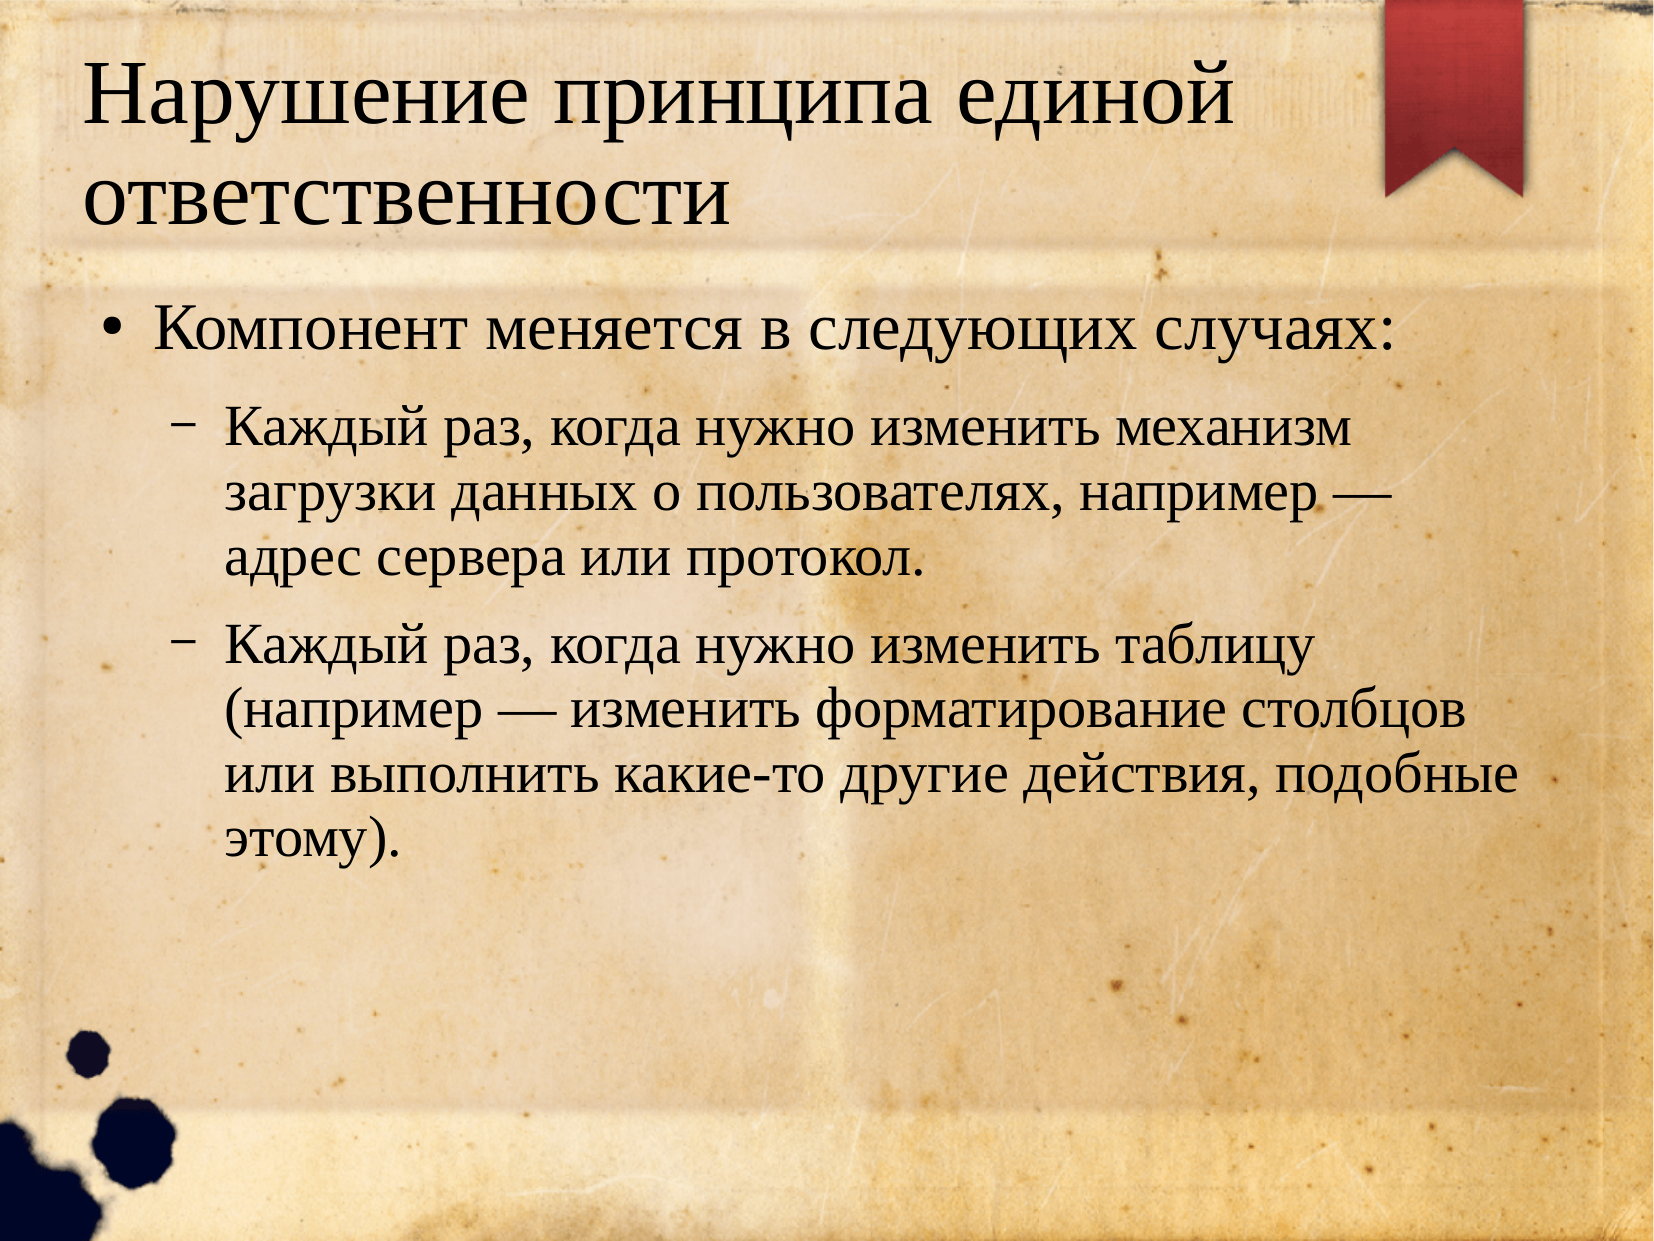

# Нарушение принципа единой ответственности
Компонент меняется в следующих случаях:
Каждый раз, когда нужно изменить механизм загрузки данных о пользователях, например — адрес сервера или протокол.
Каждый раз, когда нужно изменить таблицу (например — изменить форматирование столбцов или выполнить какие-то другие действия, подобные этому).